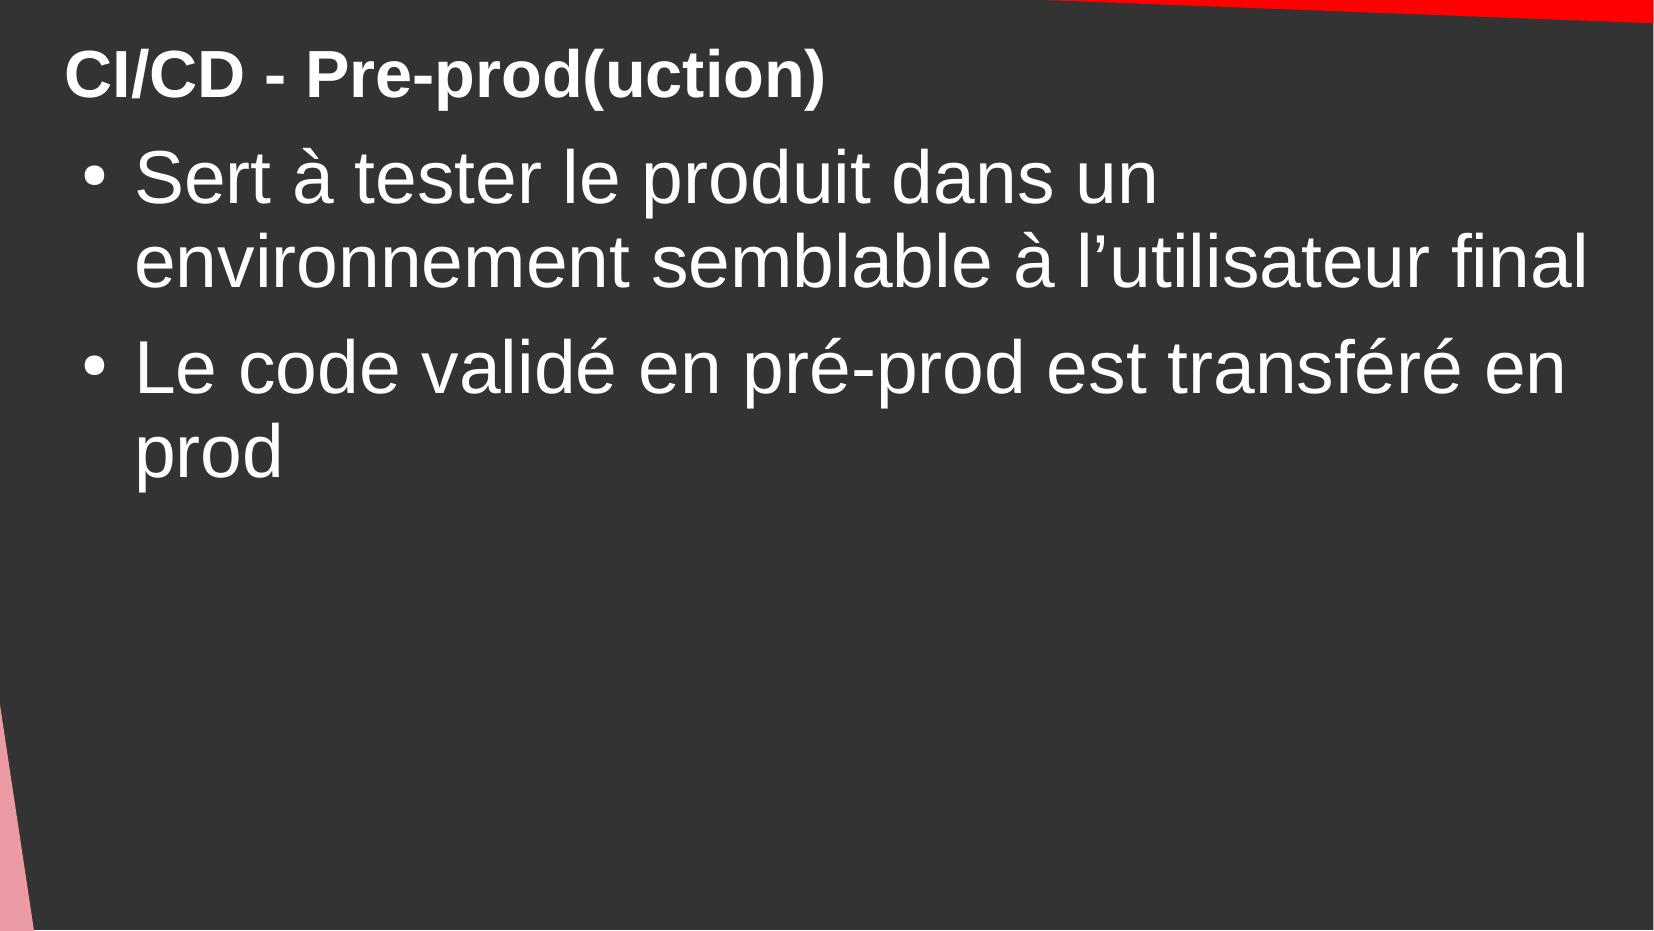

# CI/CD - Pre-prod(uction)
Sert à tester le produit dans un environnement semblable à l’utilisateur final
Le code validé en pré-prod est transféré en prod